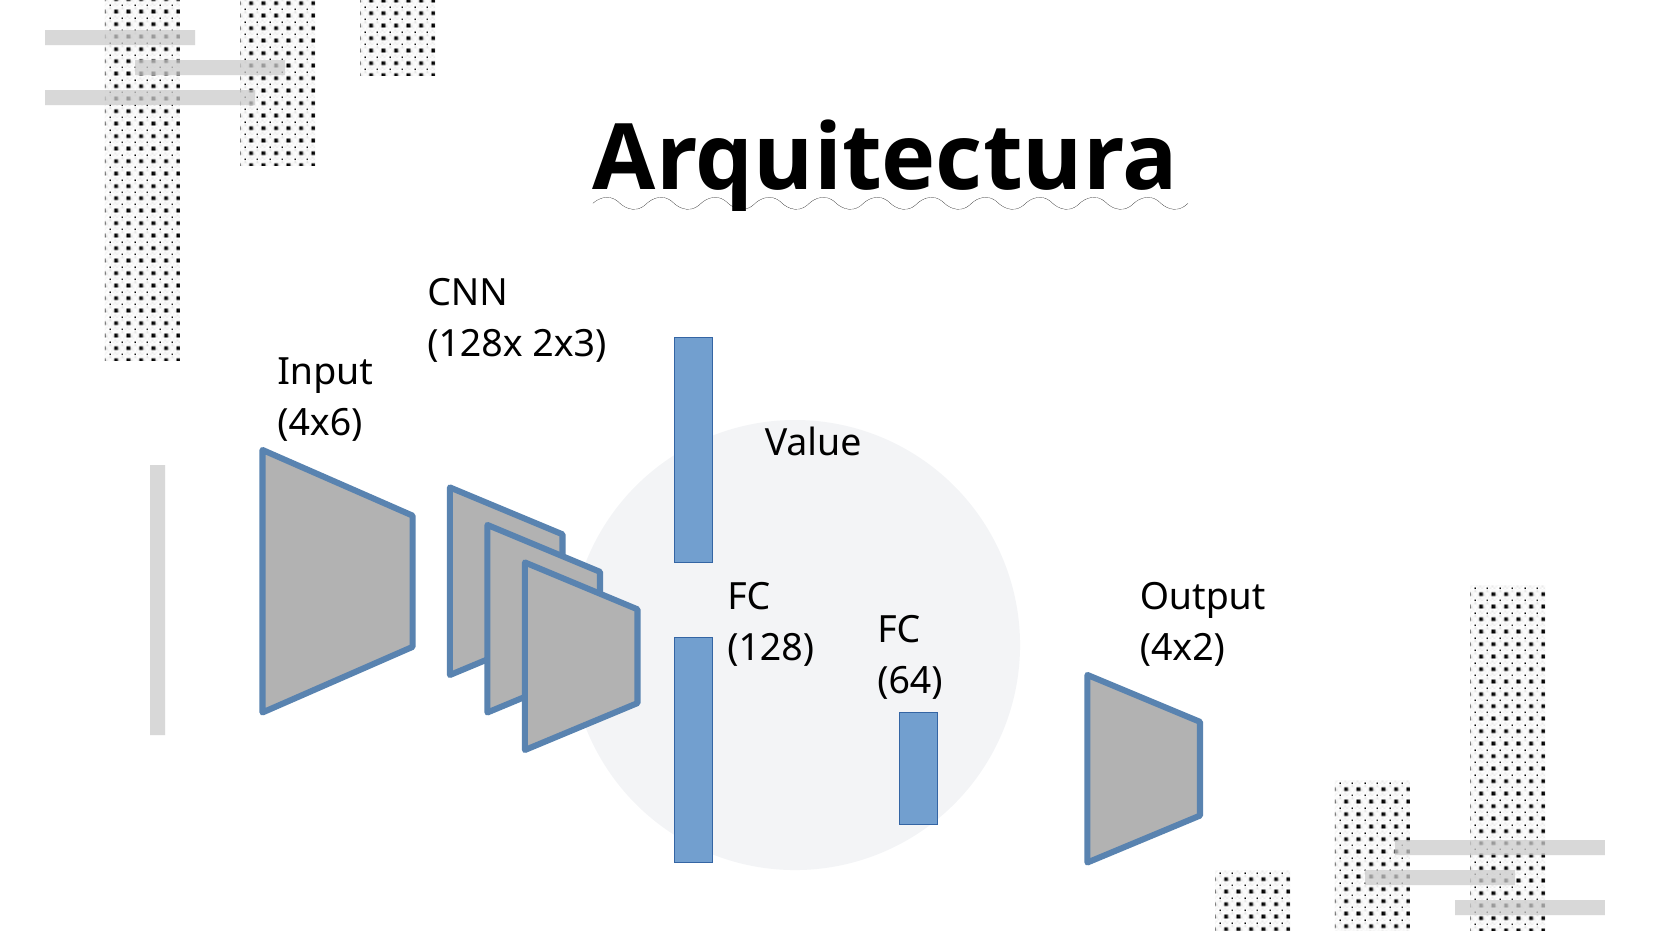

# Arquitectura
CNN
(128x 2x3)
Input (4x6)
Value
FC
(128)
Output
(4x2)
FC
(64)